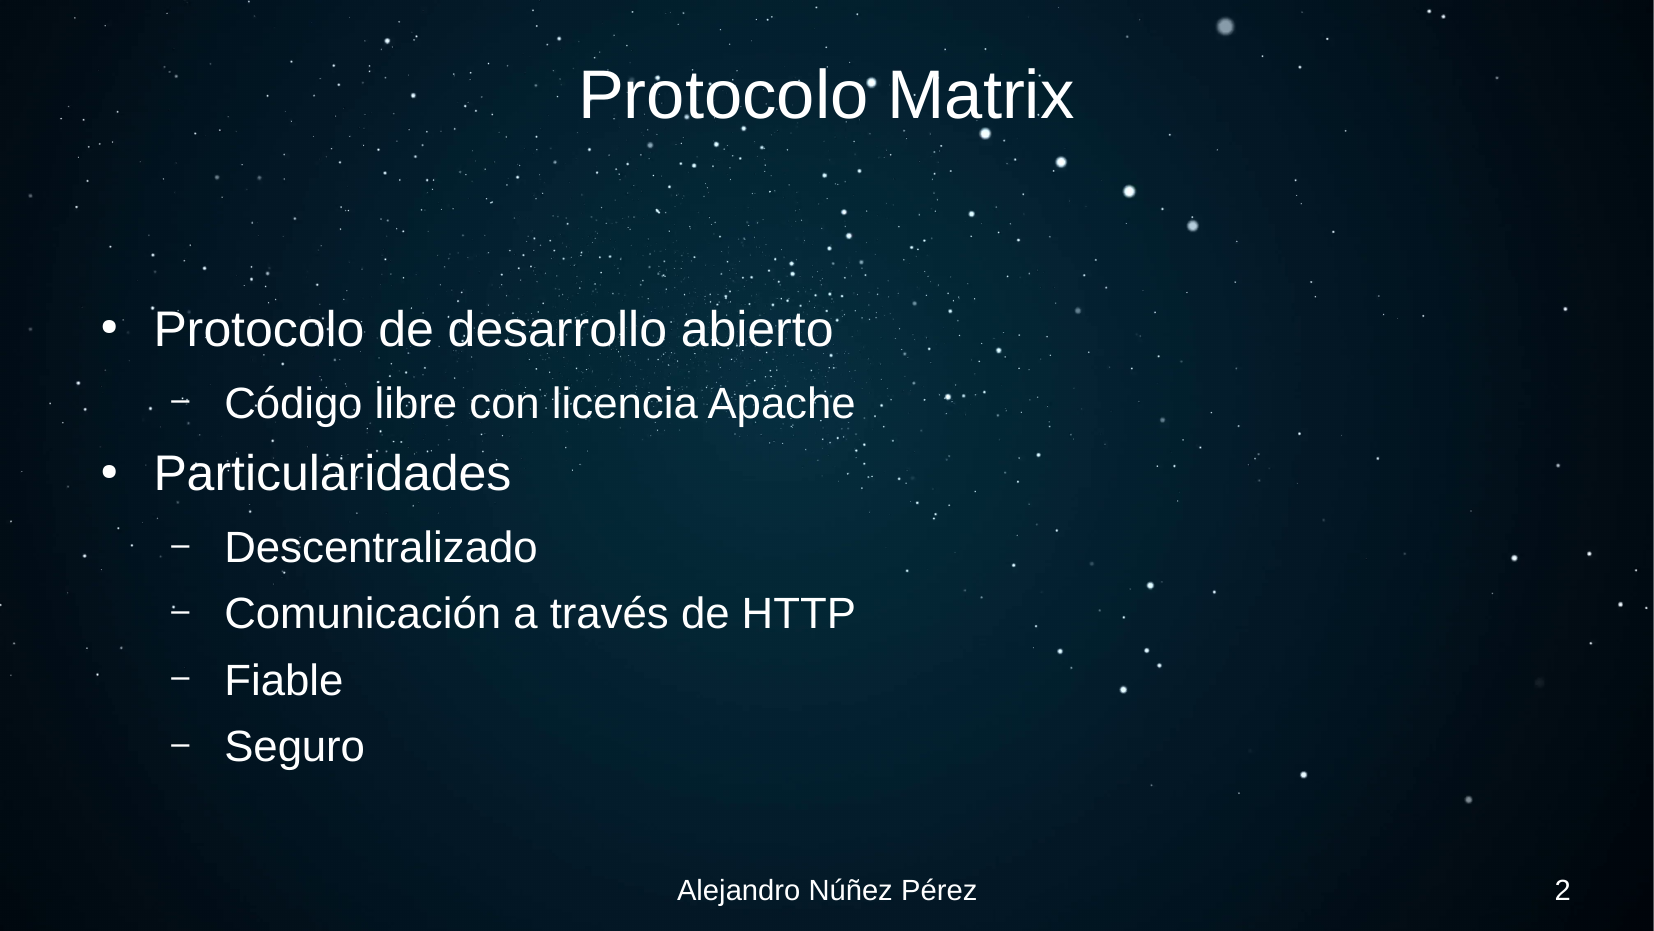

# Protocolo Matrix
Protocolo de desarrollo abierto
Código libre con licencia Apache
Particularidades
Descentralizado
Comunicación a través de HTTP
Fiable
Seguro
2